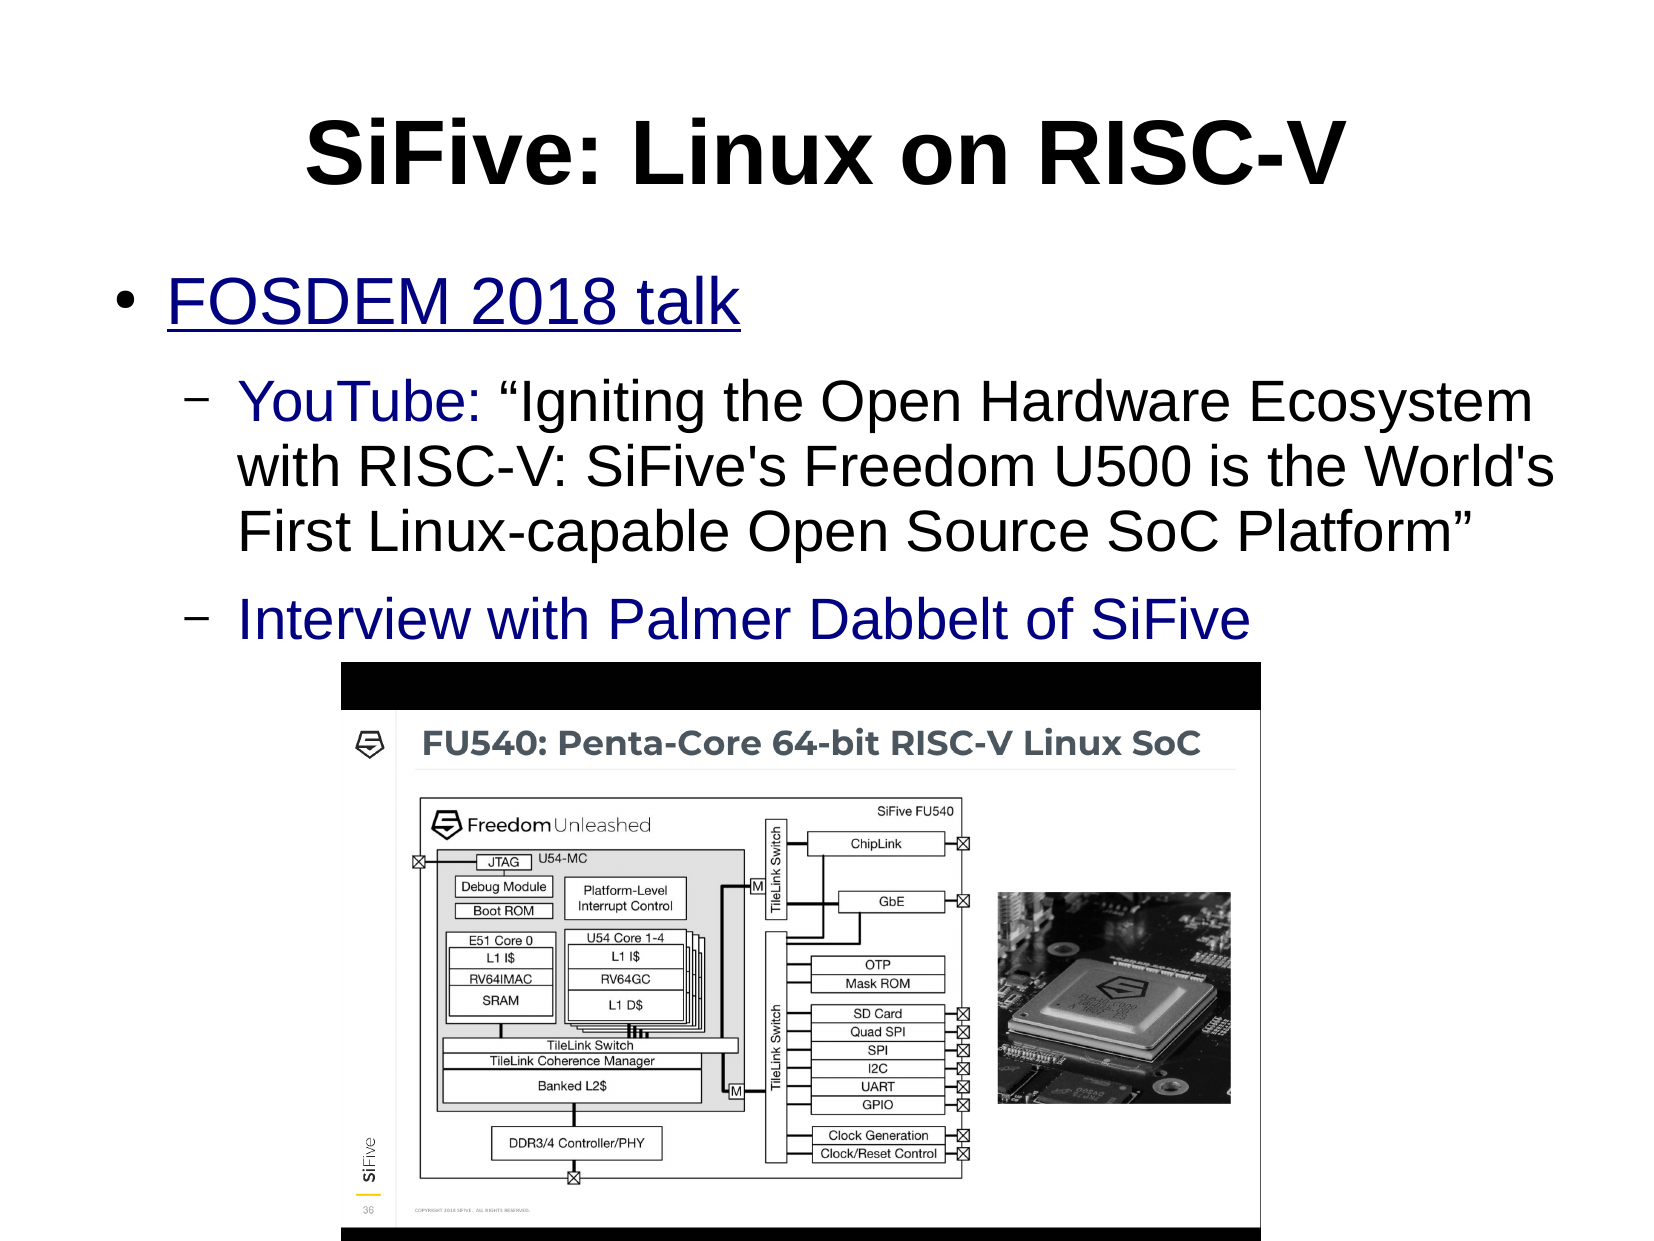

SiFive: Linux on RISC-V
# FOSDEM 2018 talk
YouTube: “Igniting the Open Hardware Ecosystem with RISC-V: SiFive's Freedom U500 is the World's First Linux-capable Open Source SoC Platform”
Interview with Palmer Dabbelt of SiFive